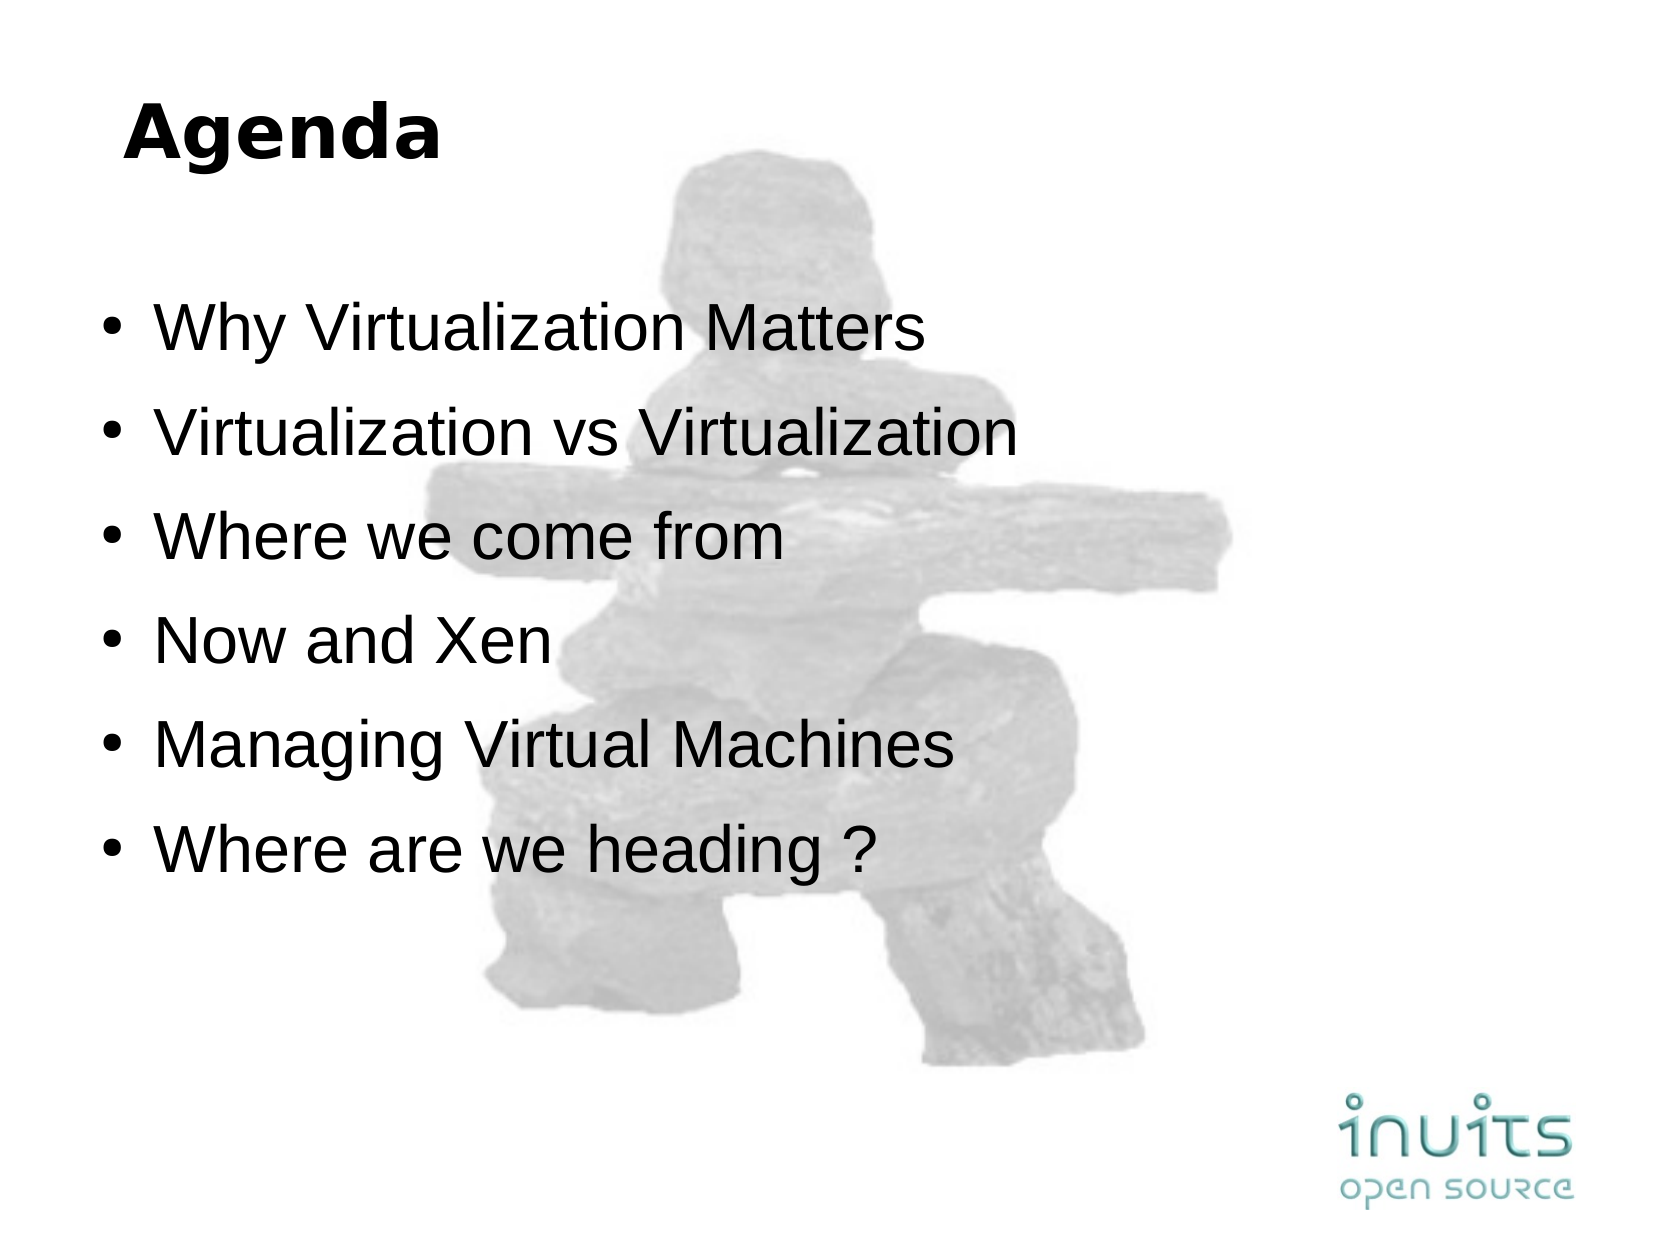

Agenda
# Why Virtualization Matters
Virtualization vs Virtualization
Where we come from
Now and Xen
Managing Virtual Machines
Where are we heading ?
3